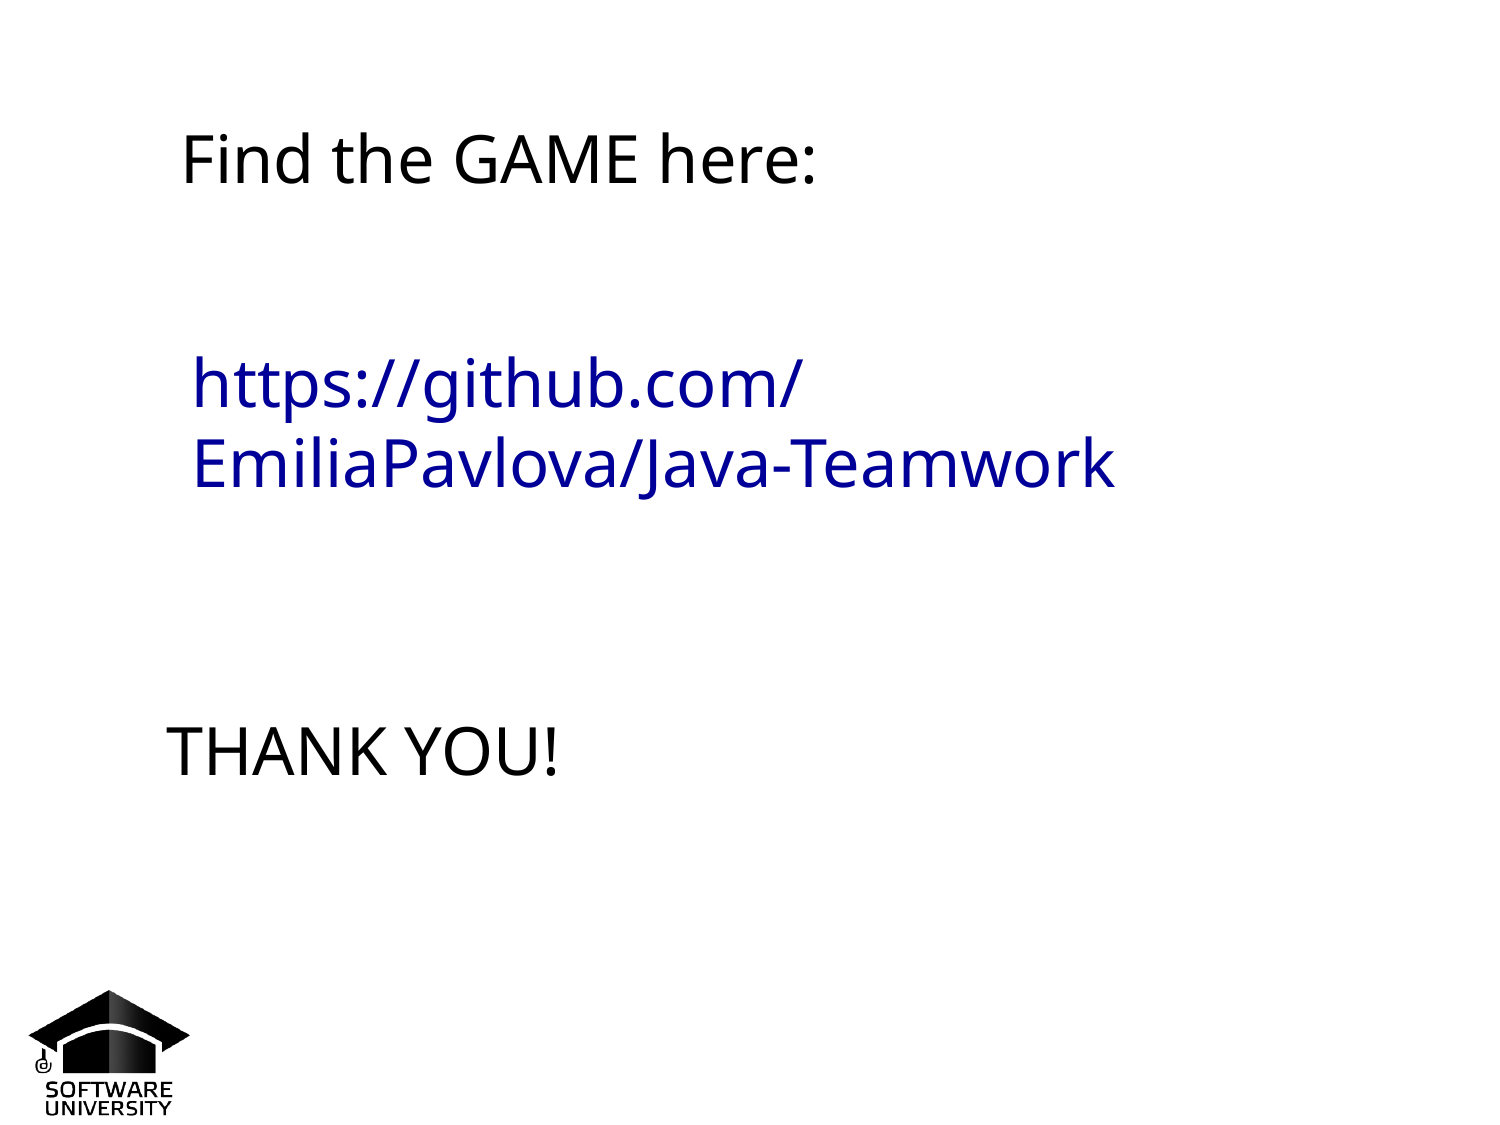

# Find the GAME here:
https://github.com/EmiliaPavlova/Java-Teamwork
THANK YOU!